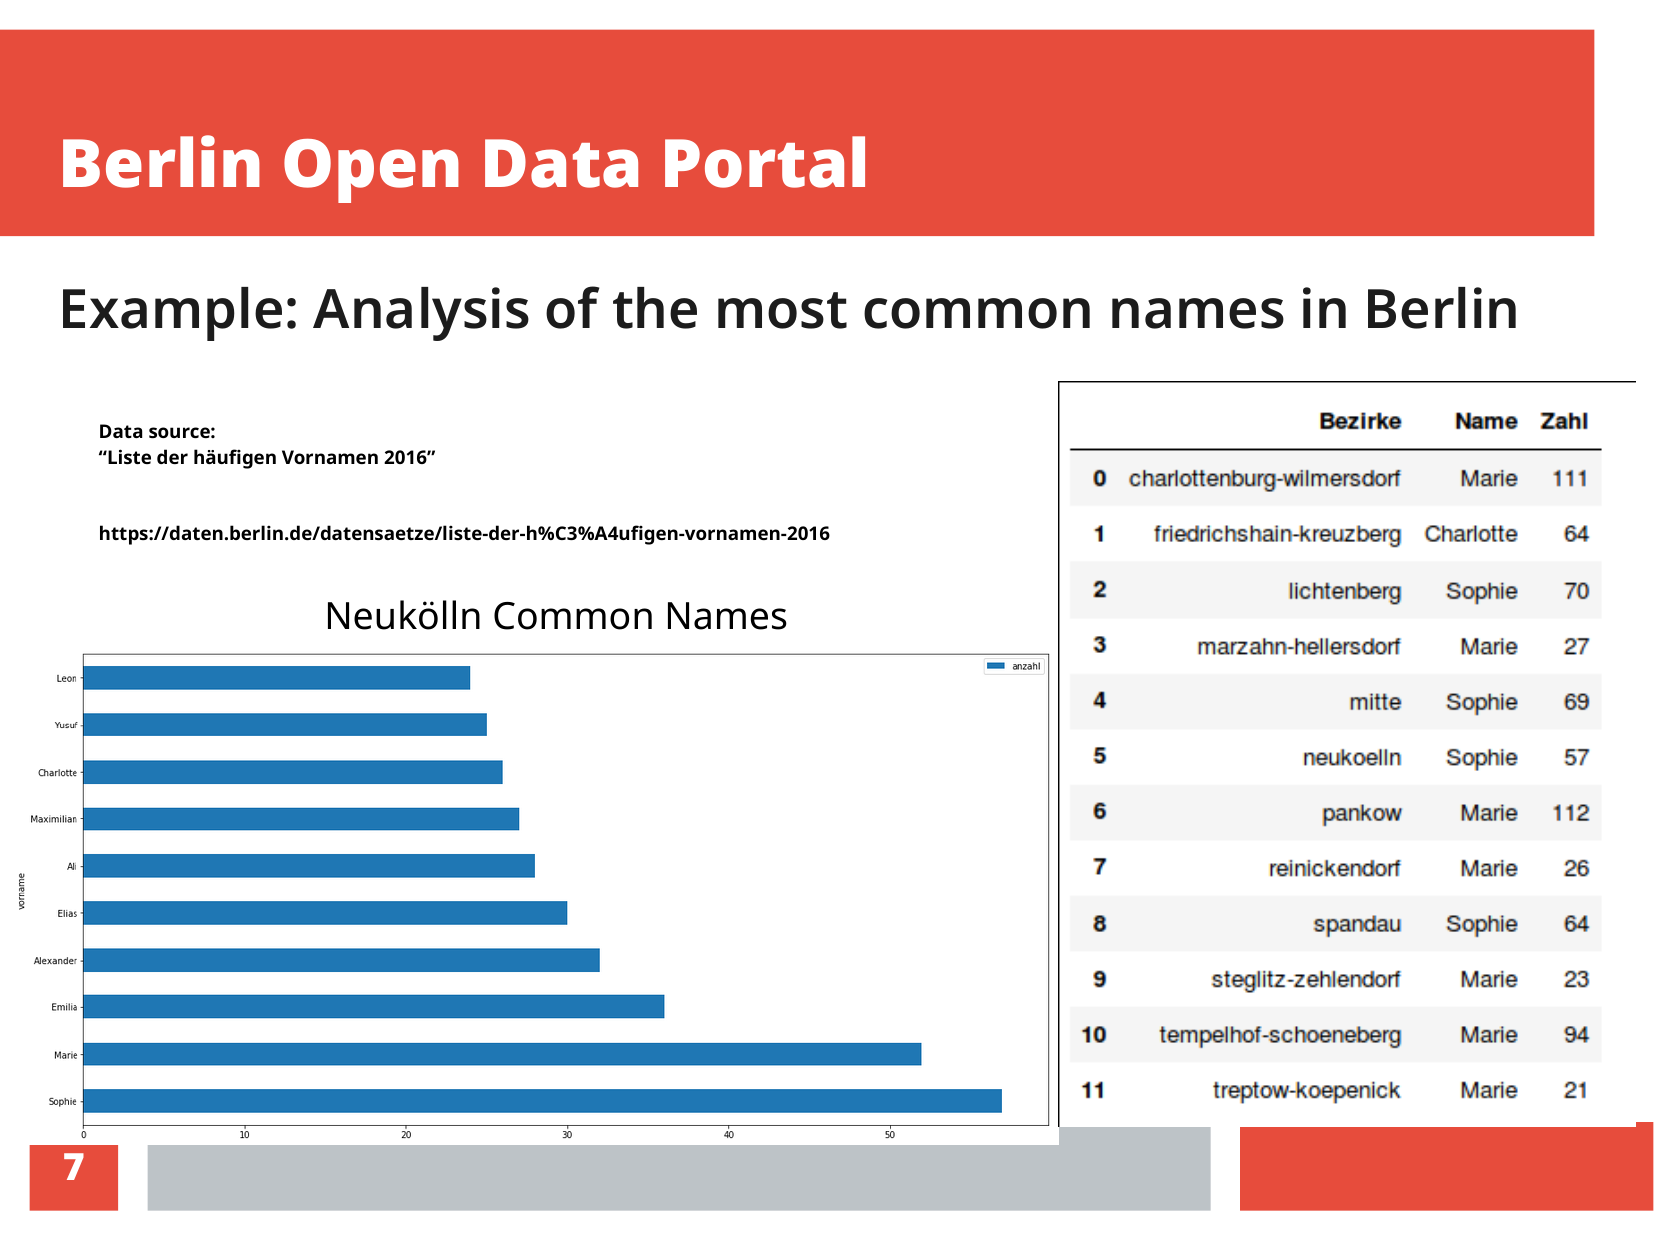

# Berlin Open Data Portal
Example: Analysis of the most common names in Berlin
Data source:
“Liste der häufigen Vornamen 2016”
https://daten.berlin.de/datensaetze/liste-der-h%C3%A4ufigen-vornamen-2016
Neukölln Common Names
7